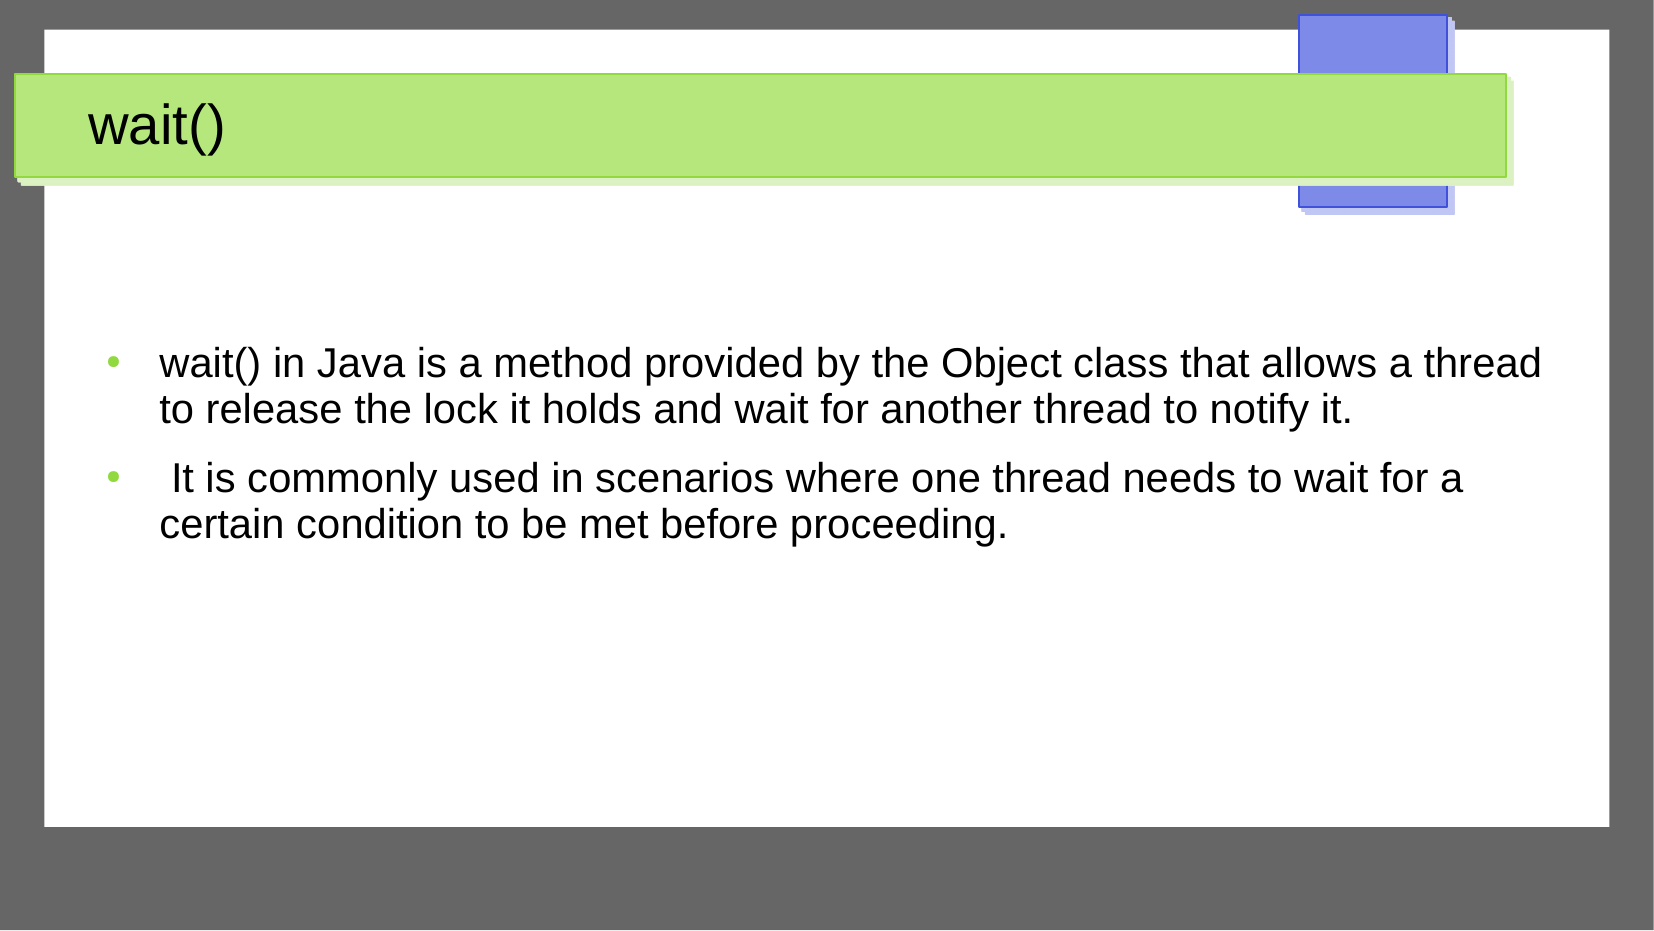

# wait()
wait() in Java is a method provided by the Object class that allows a thread to release the lock it holds and wait for another thread to notify it.
 It is commonly used in scenarios where one thread needs to wait for a certain condition to be met before proceeding.